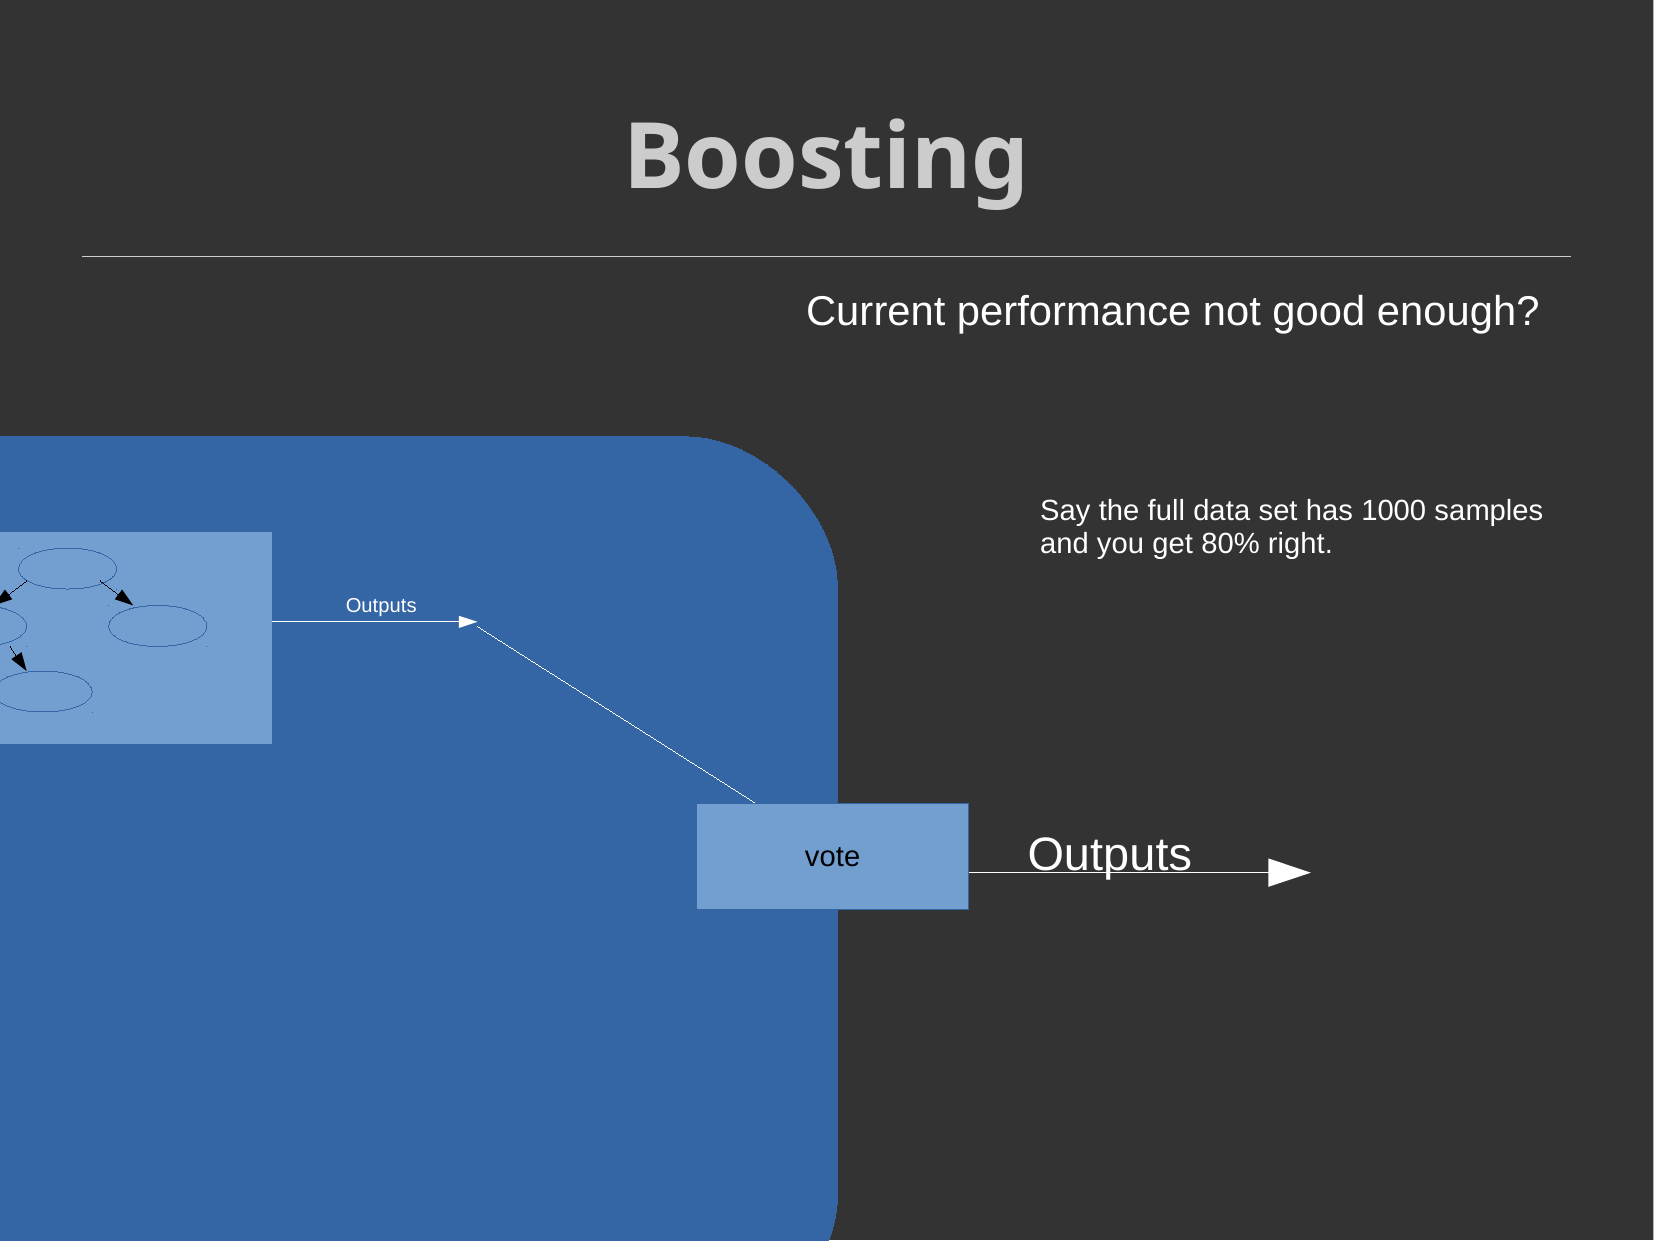

# Boosting
Current performance not good enough?
Say the full data set has 1000 samples
and you get 80% right.
Outputs
Inputs
vote
Outputs
Inputs